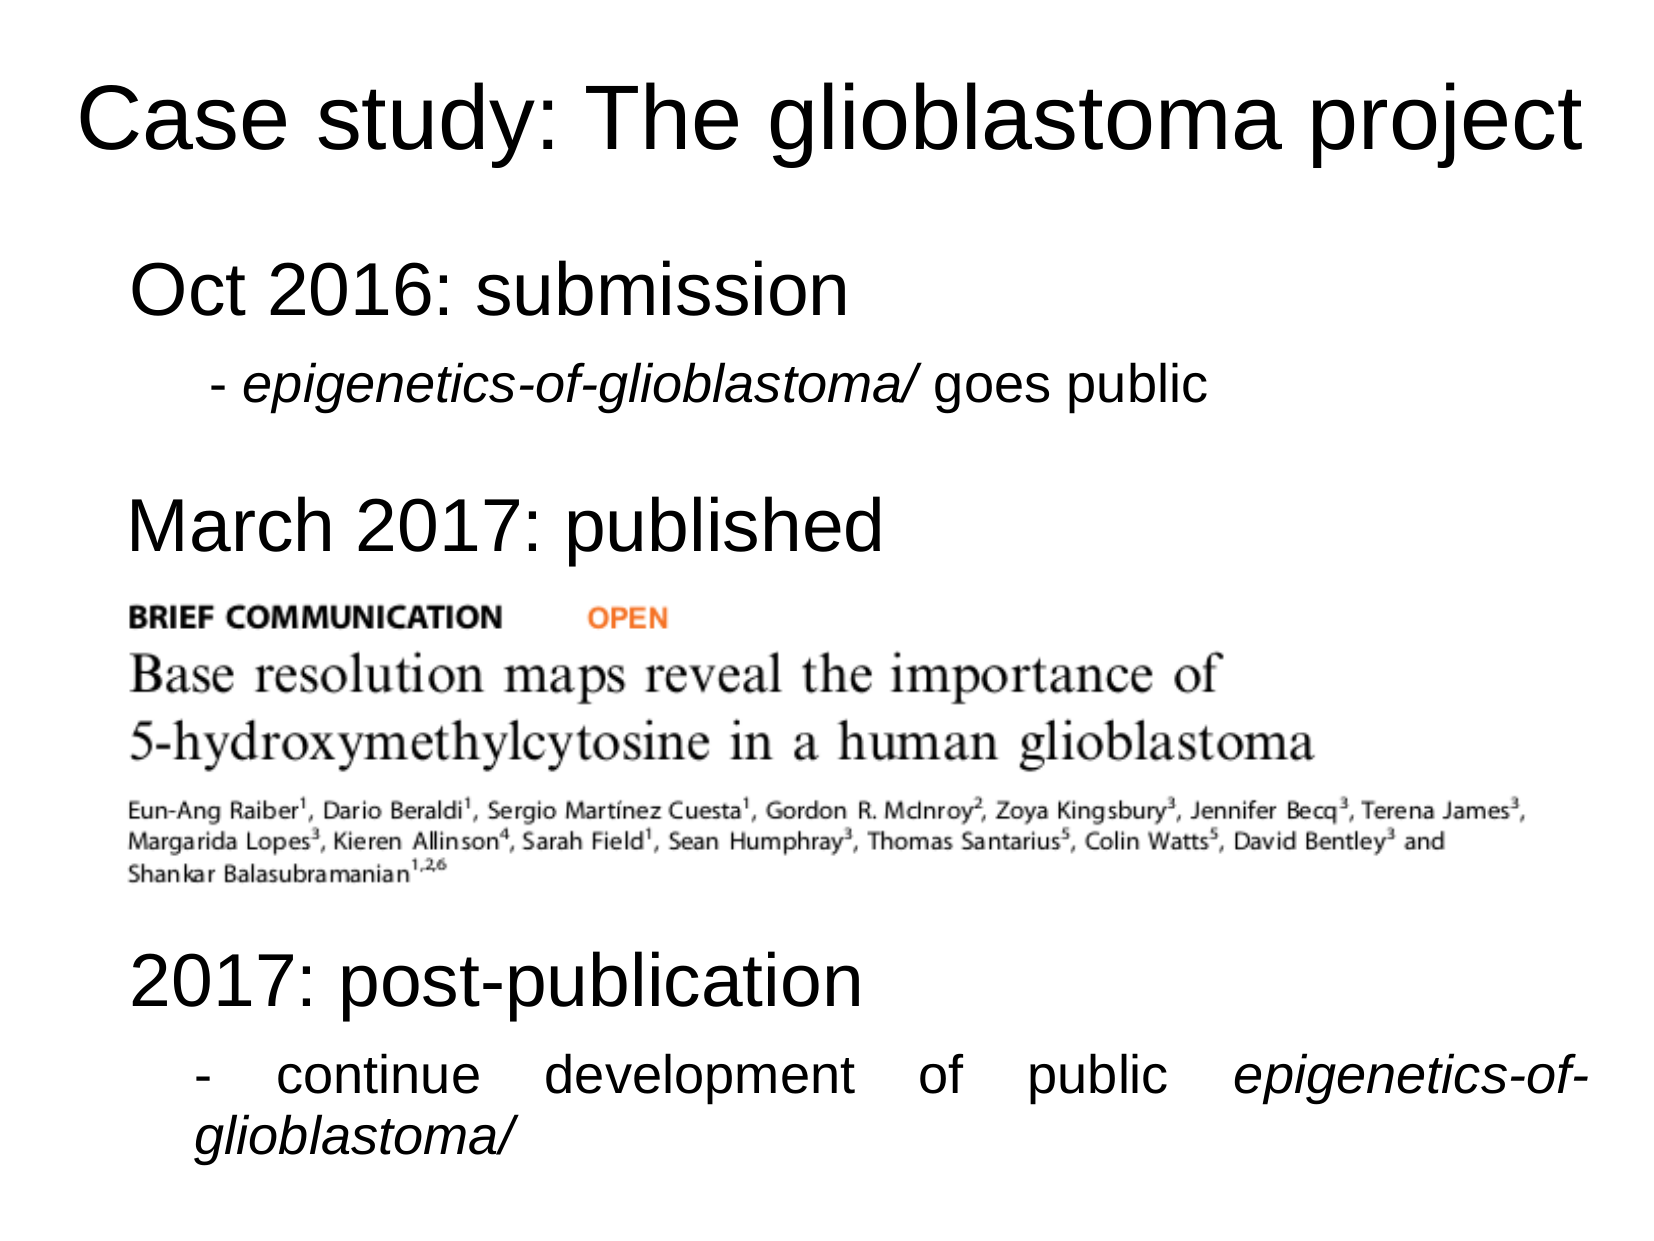

Case study: The glioblastoma project
 Oct 2016: submission
- epigenetics-of-glioblastoma/ goes public
March 2017: published
 2017: post-publication
- continue development of public epigenetics-of-glioblastoma/